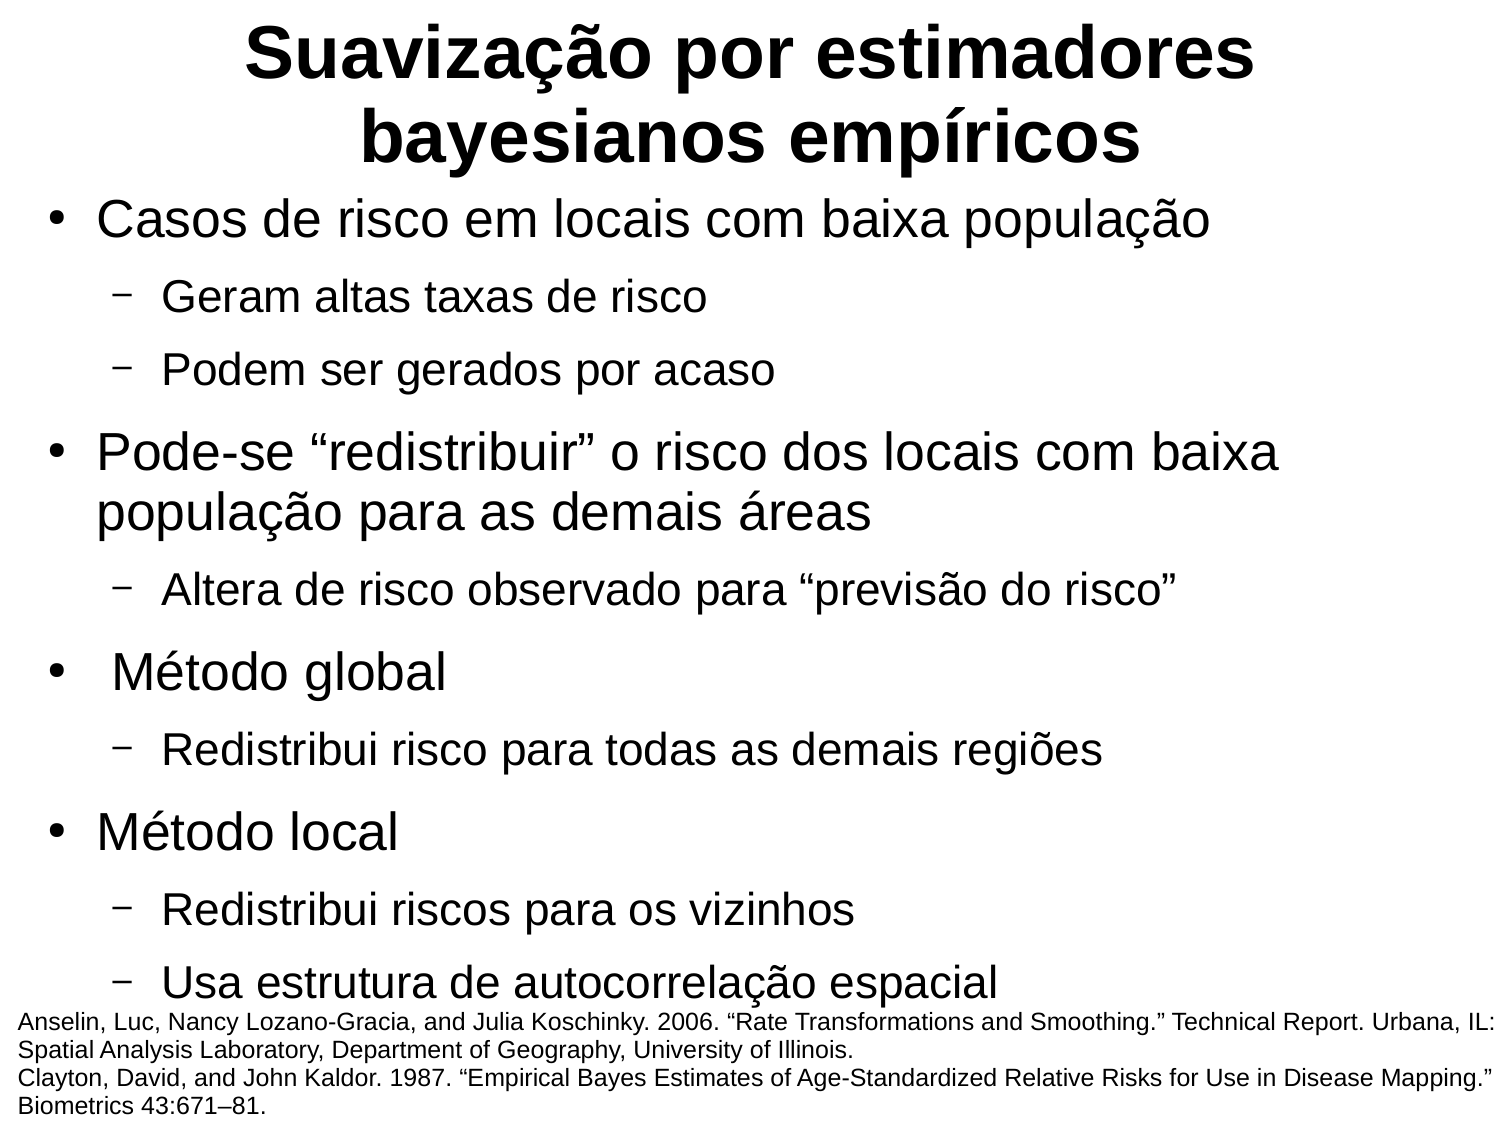

# Suavização por estimadores bayesianos empíricos
Casos de risco em locais com baixa população
Geram altas taxas de risco
Podem ser gerados por acaso
Pode-se “redistribuir” o risco dos locais com baixa população para as demais áreas
Altera de risco observado para “previsão do risco”
 Método global
Redistribui risco para todas as demais regiões
Método local
Redistribui riscos para os vizinhos
Usa estrutura de autocorrelação espacial
Anselin, Luc, Nancy Lozano-Gracia, and Julia Koschinky. 2006. “Rate Transformations and Smoothing.” Technical Report. Urbana, IL: Spatial Analysis Laboratory, Department of Geography, University of Illinois.
Clayton, David, and John Kaldor. 1987. “Empirical Bayes Estimates of Age-Standardized Relative Risks for Use in Disease Mapping.” Biometrics 43:671–81.